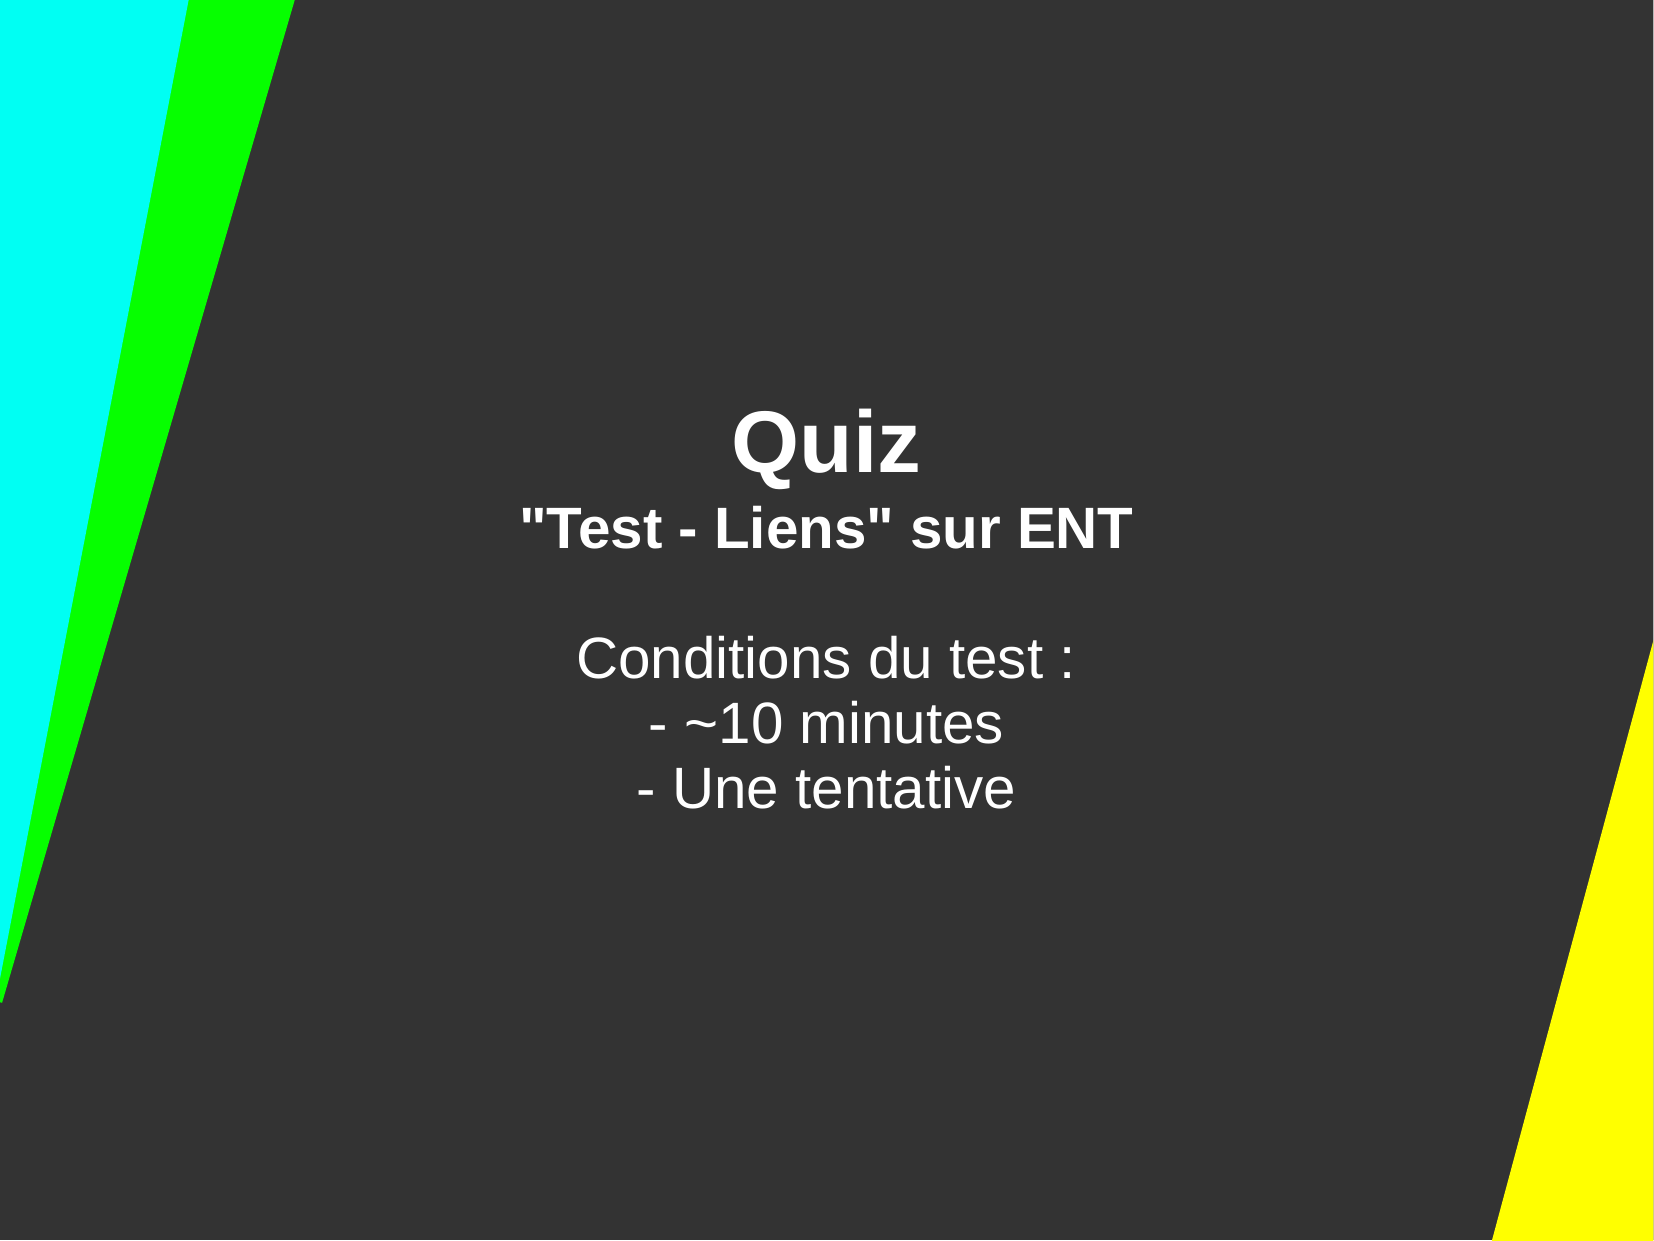

# Quiz
"Test - Liens" sur ENT
Conditions du test :
- ~10 minutes
- Une tentative